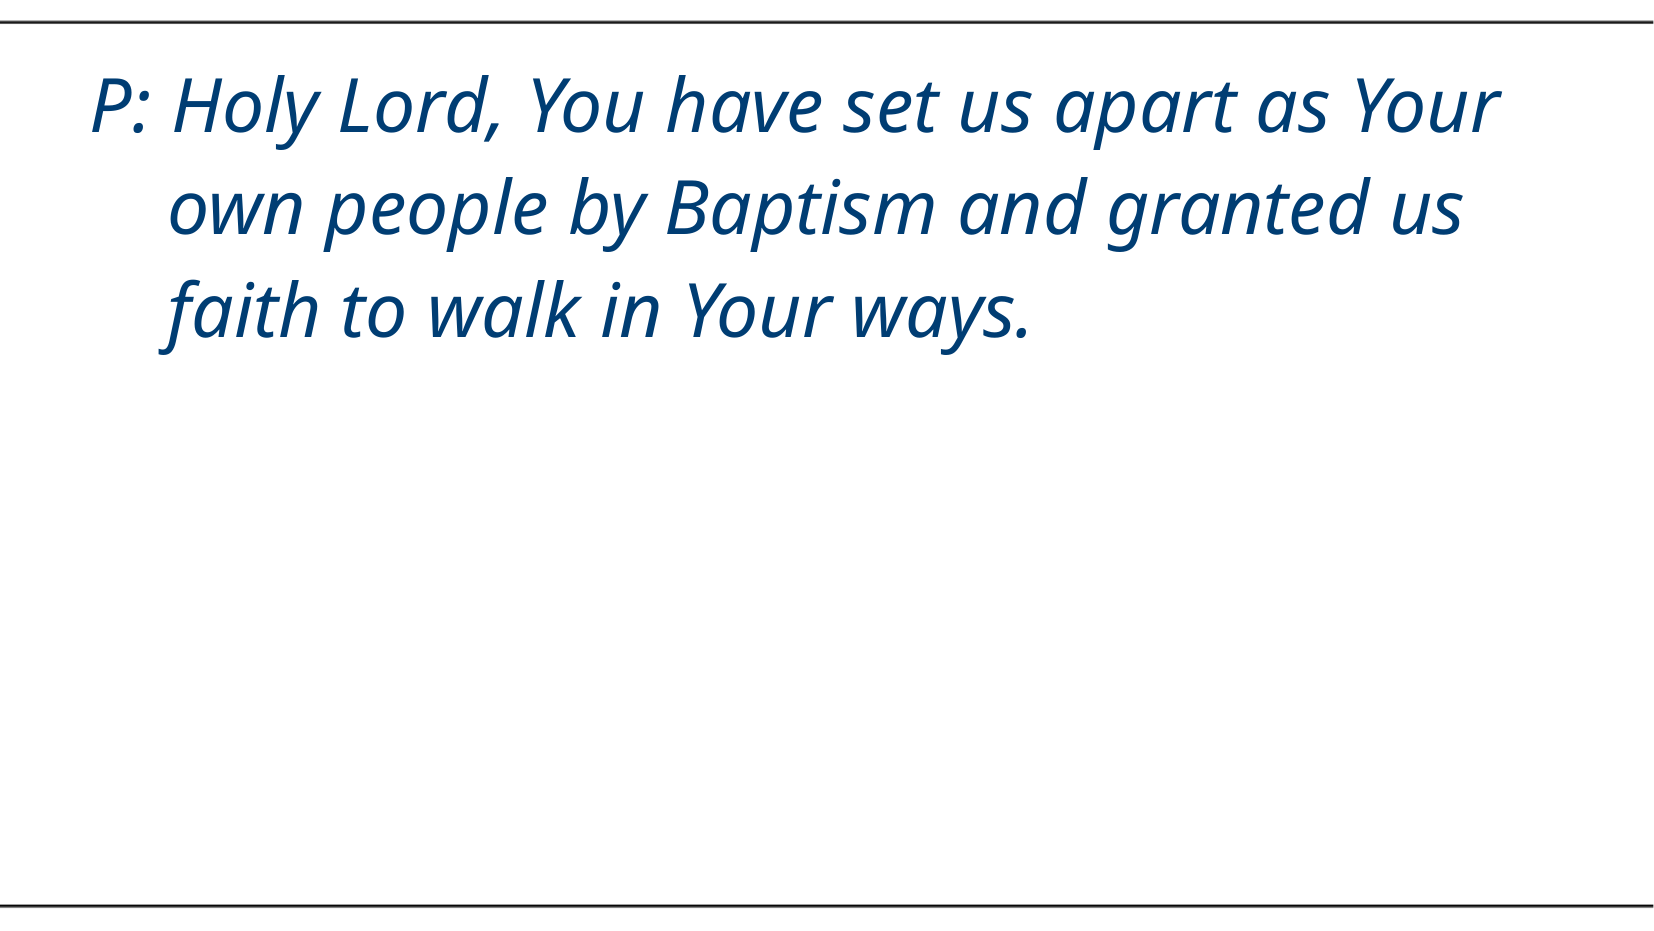

P: Holy Lord, You have set us apart as Your
 own people by Baptism and granted us
 faith to walk in Your ways.